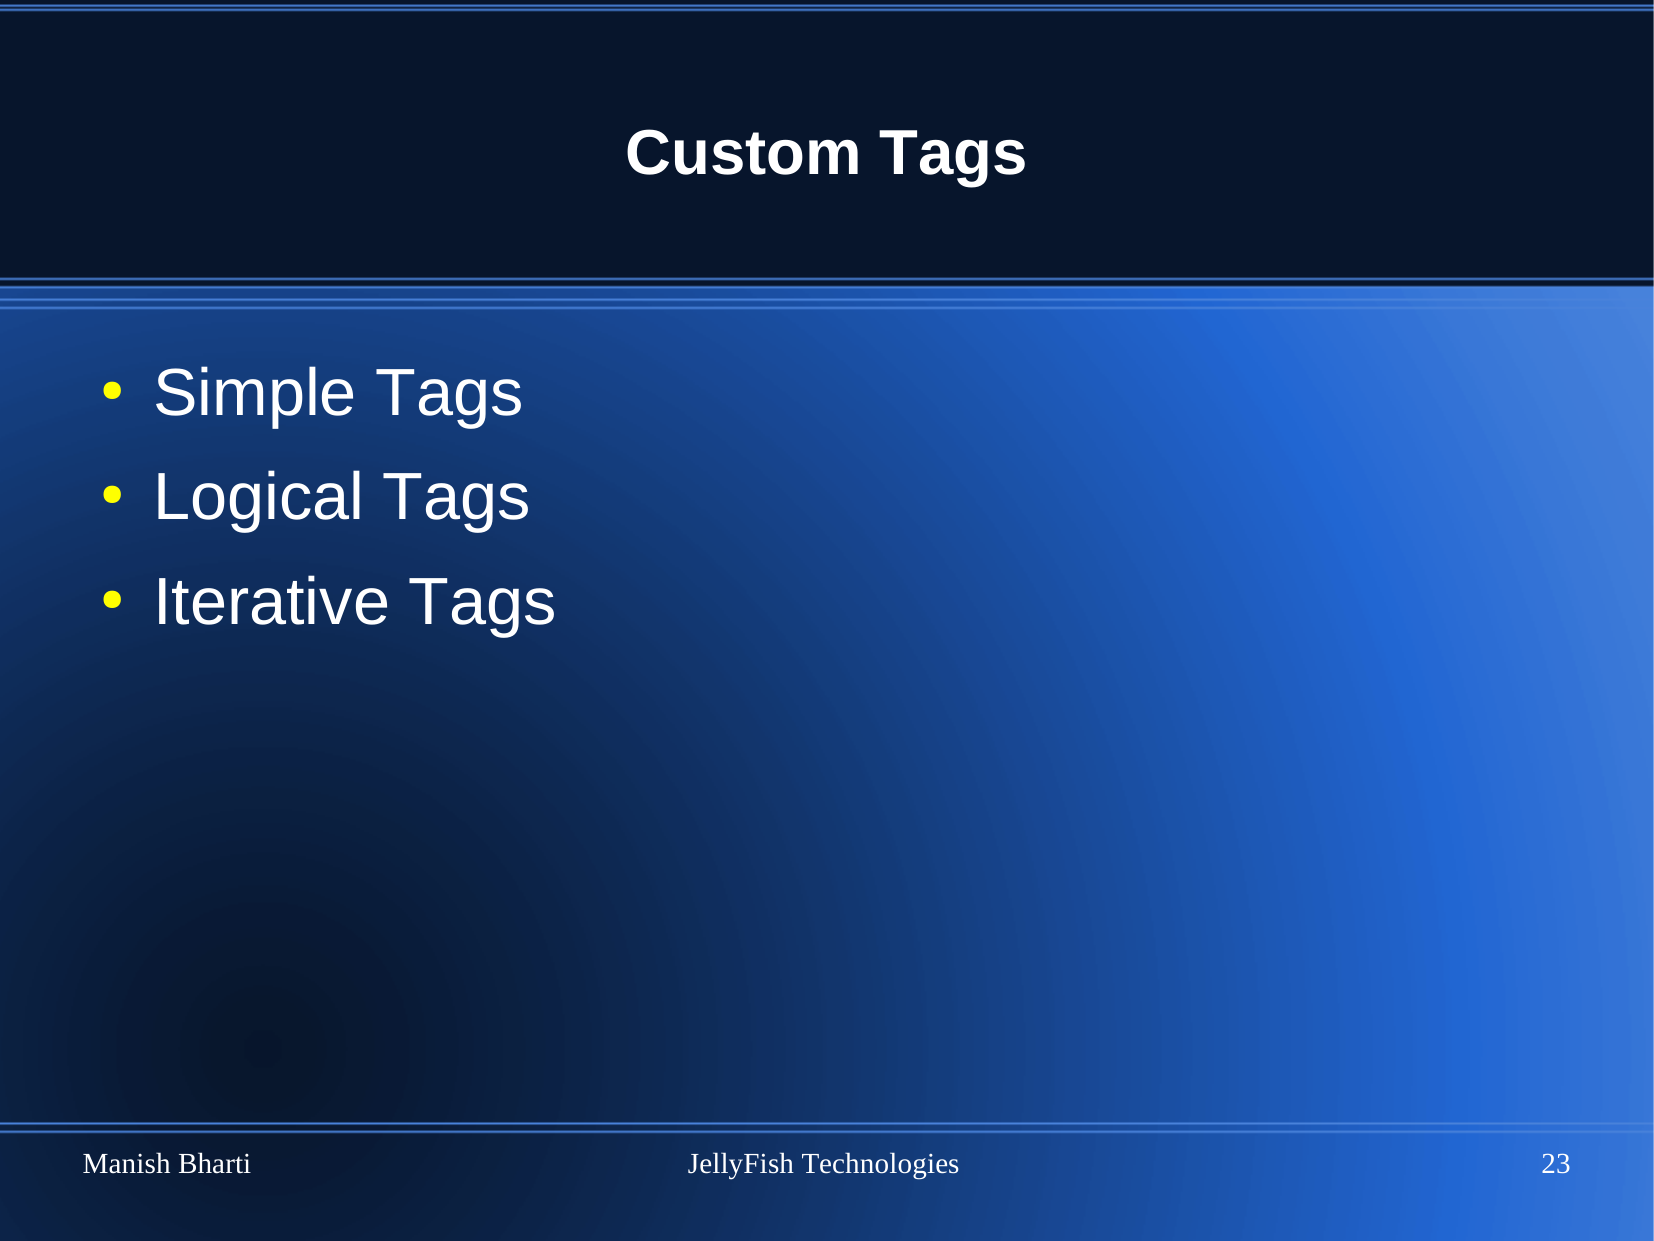

# Custom Tags
Simple Tags
Logical Tags
Iterative Tags
Manish Bharti
JellyFish Technologies
23